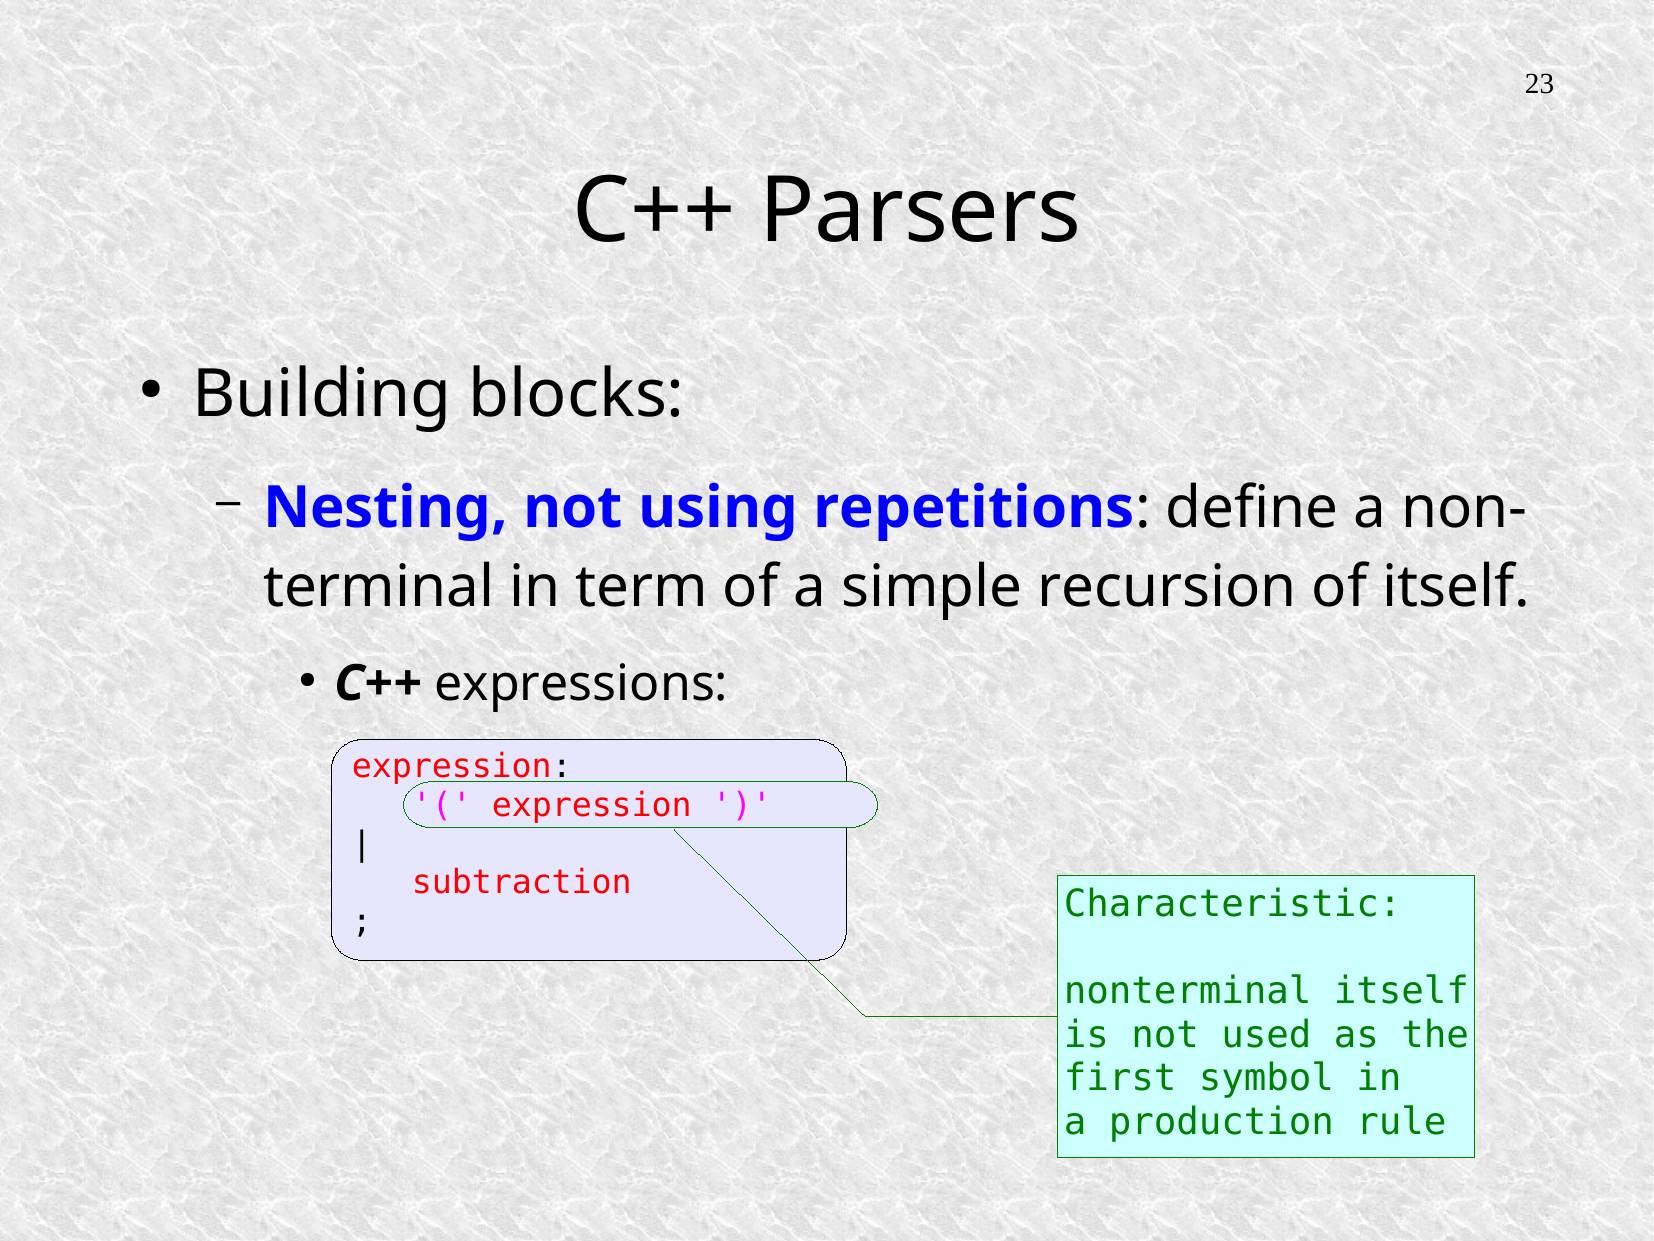

23
# C++ Parsers
Building blocks:
Nesting, not using repetitions: define a non-terminal in term of a simple recursion of itself.
C++ expressions:
expression:
 '(' expression ')'
|
 subtraction
;